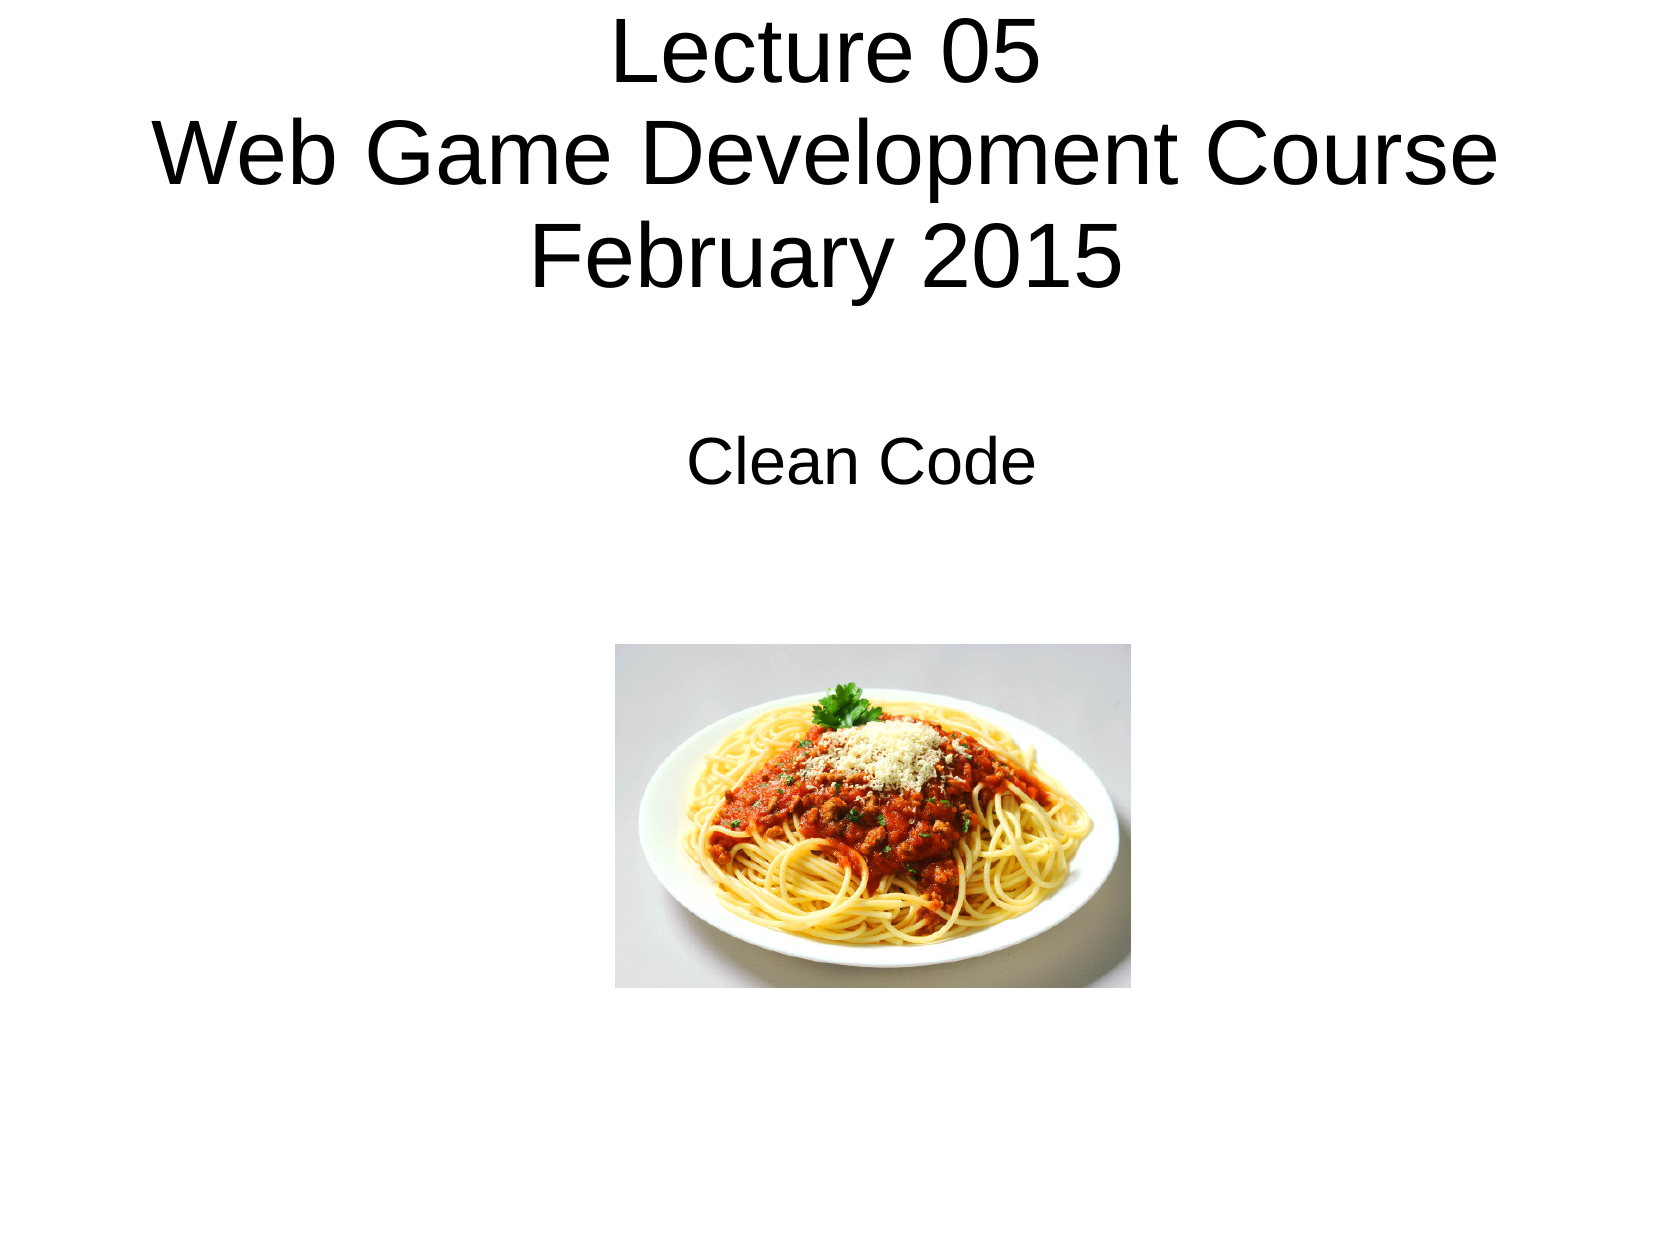

# Lecture 05 Web Game Development Course February 2015
Clean Code